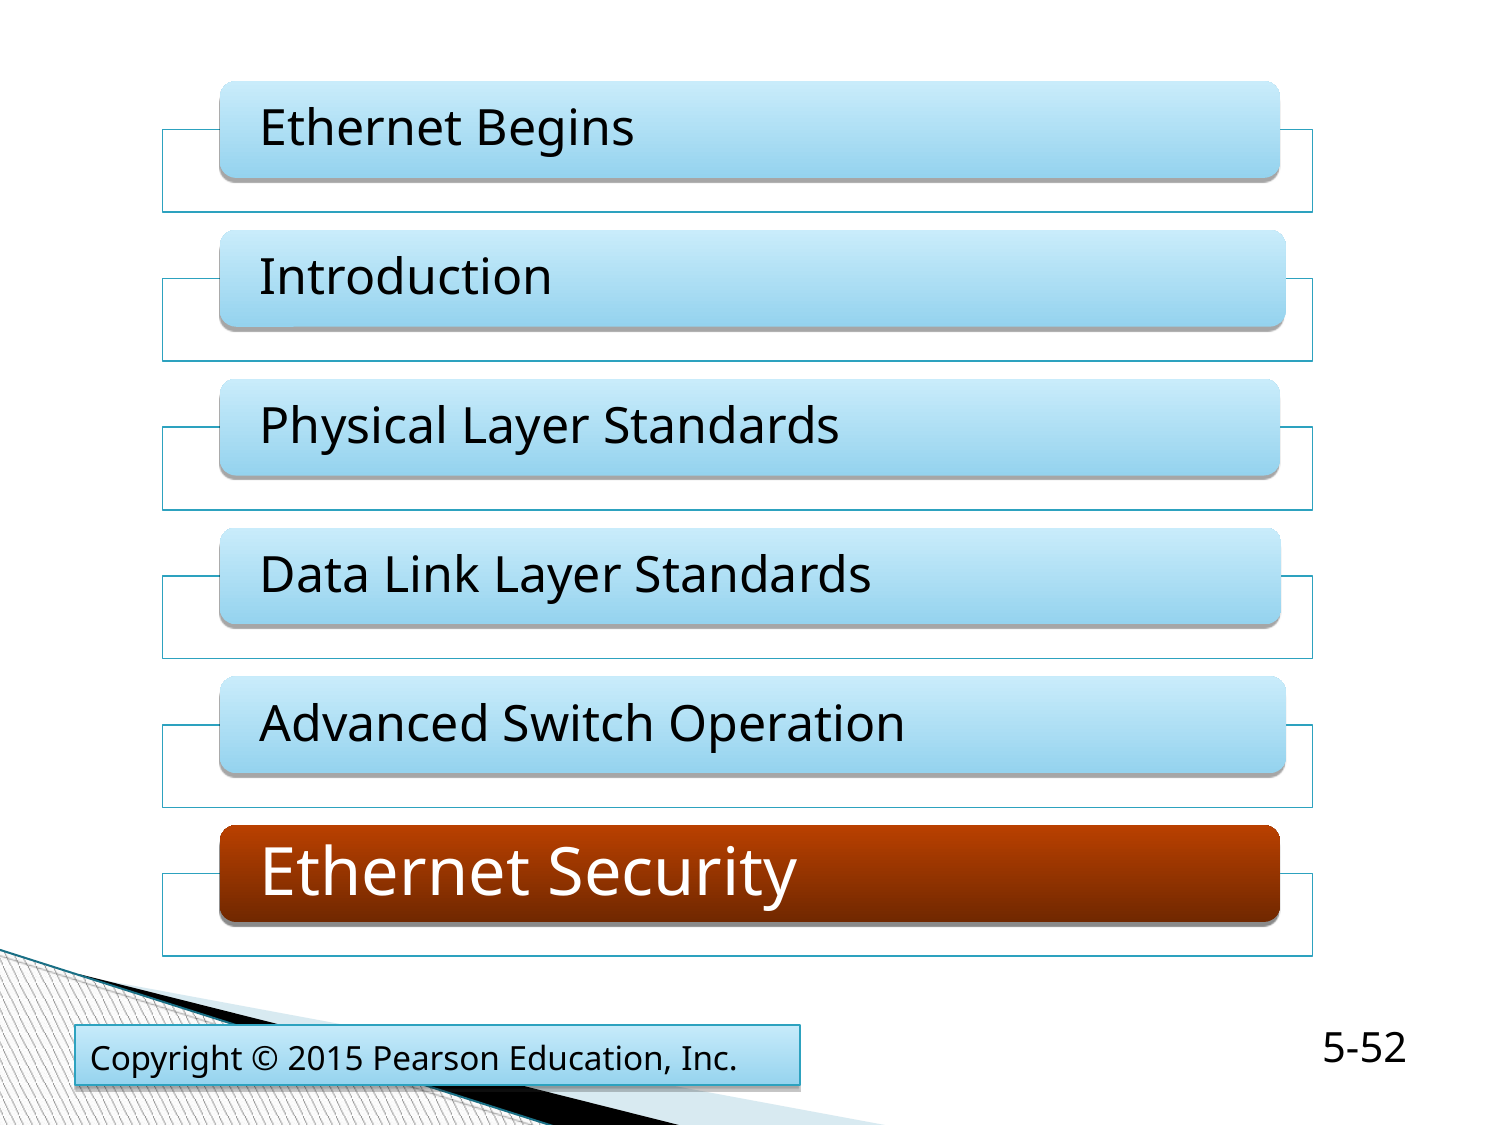

Ethernet Begins
Introduction
Physical Layer Standards
Data Link Layer Standards
Advanced Switch Operation
Ethernet Security
Copyright © 2015 Pearson Education, Inc.